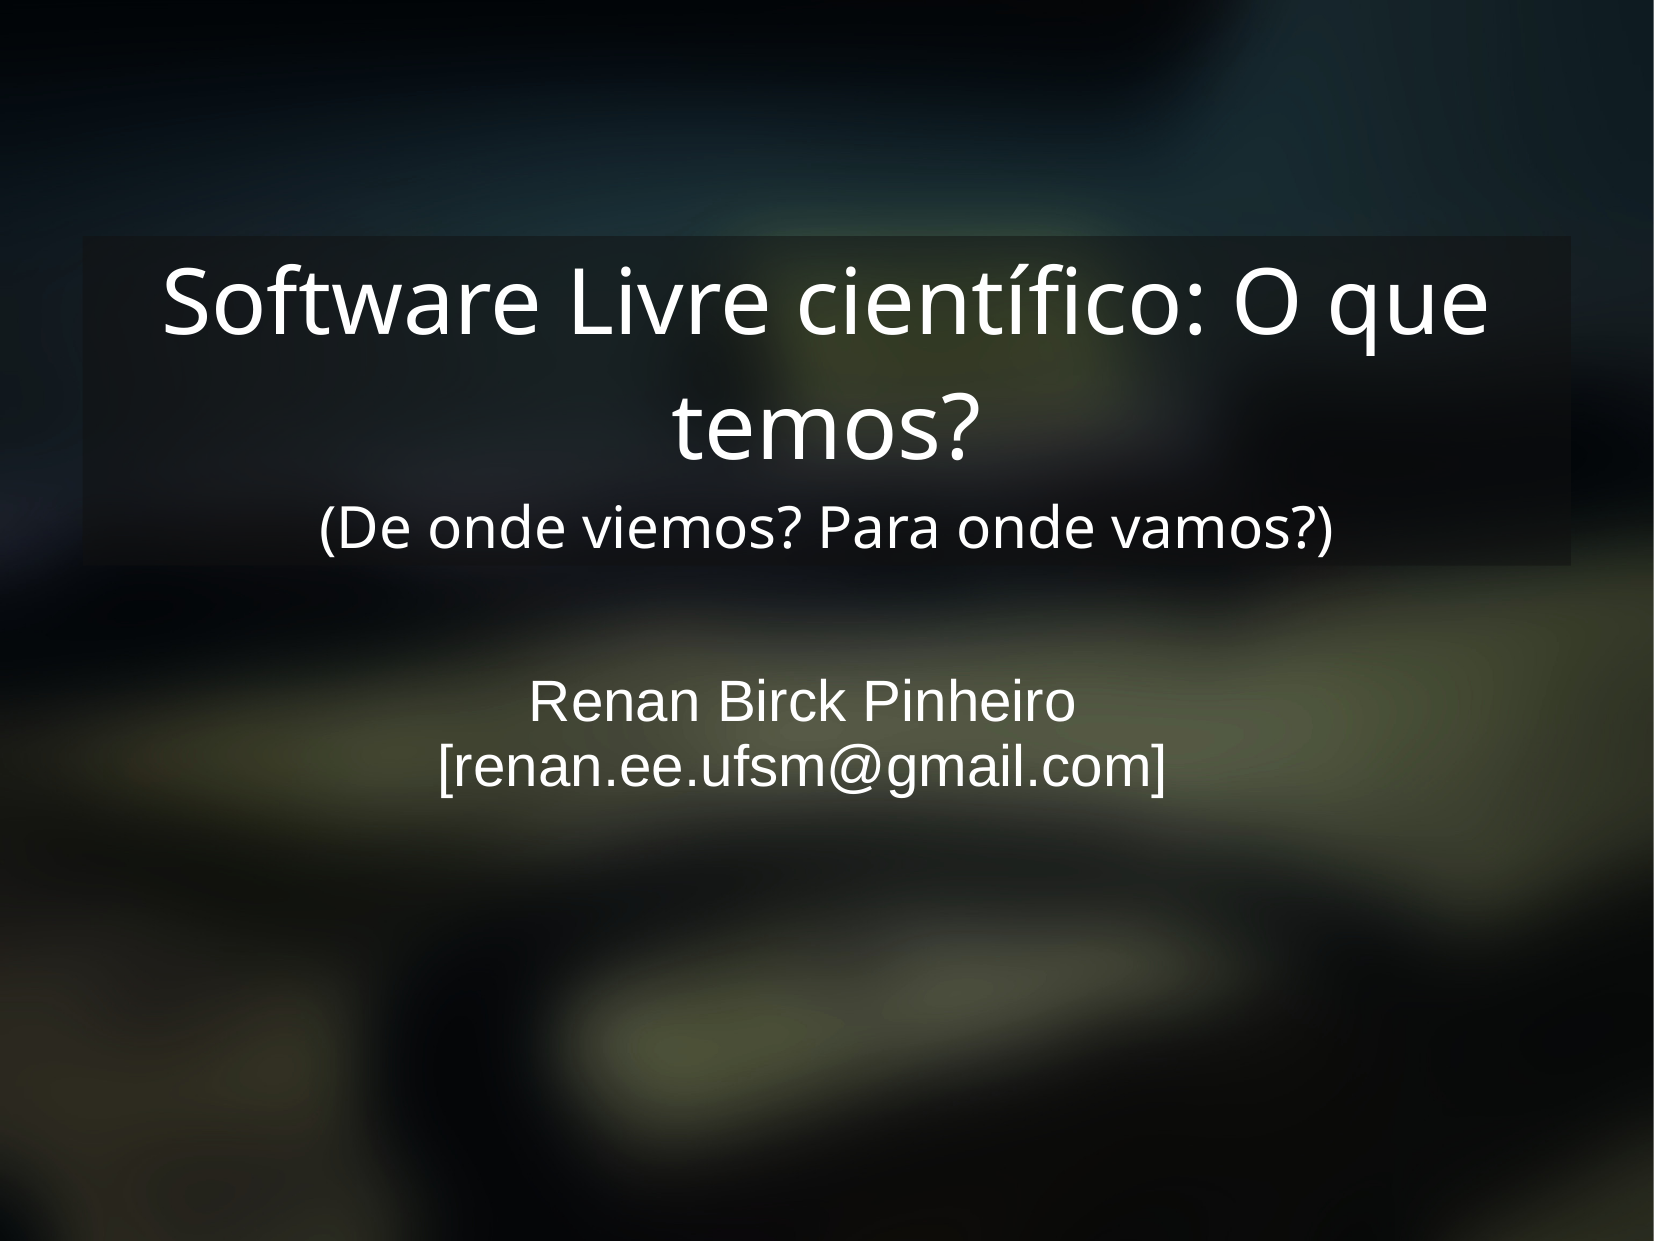

# Software Livre científico: O que temos? (De onde viemos? Para onde vamos?)
Renan Birck Pinheiro
[renan.ee.ufsm@gmail.com]